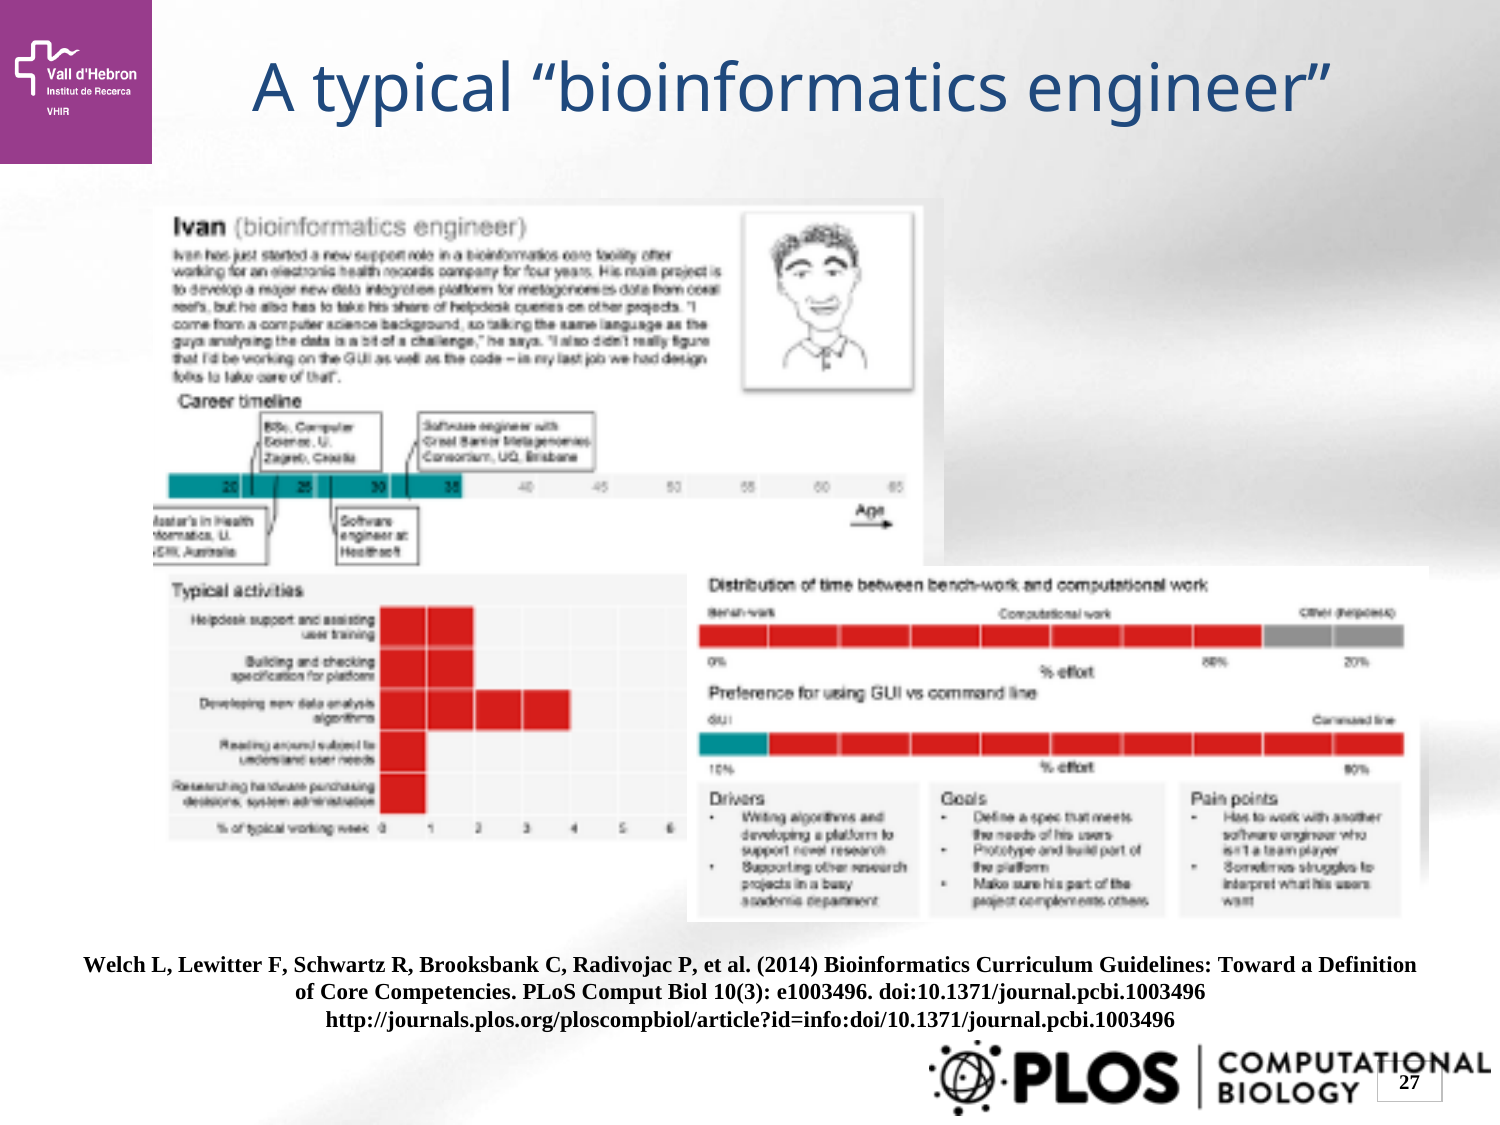

A typical “bioinformatics engineer”
Welch L, Lewitter F, Schwartz R, Brooksbank C, Radivojac P, et al. (2014) Bioinformatics Curriculum Guidelines: Toward a Definition of Core Competencies. PLoS Comput Biol 10(3): e1003496. doi:10.1371/journal.pcbi.1003496
http://journals.plos.org/ploscompbiol/article?id=info:doi/10.1371/journal.pcbi.1003496